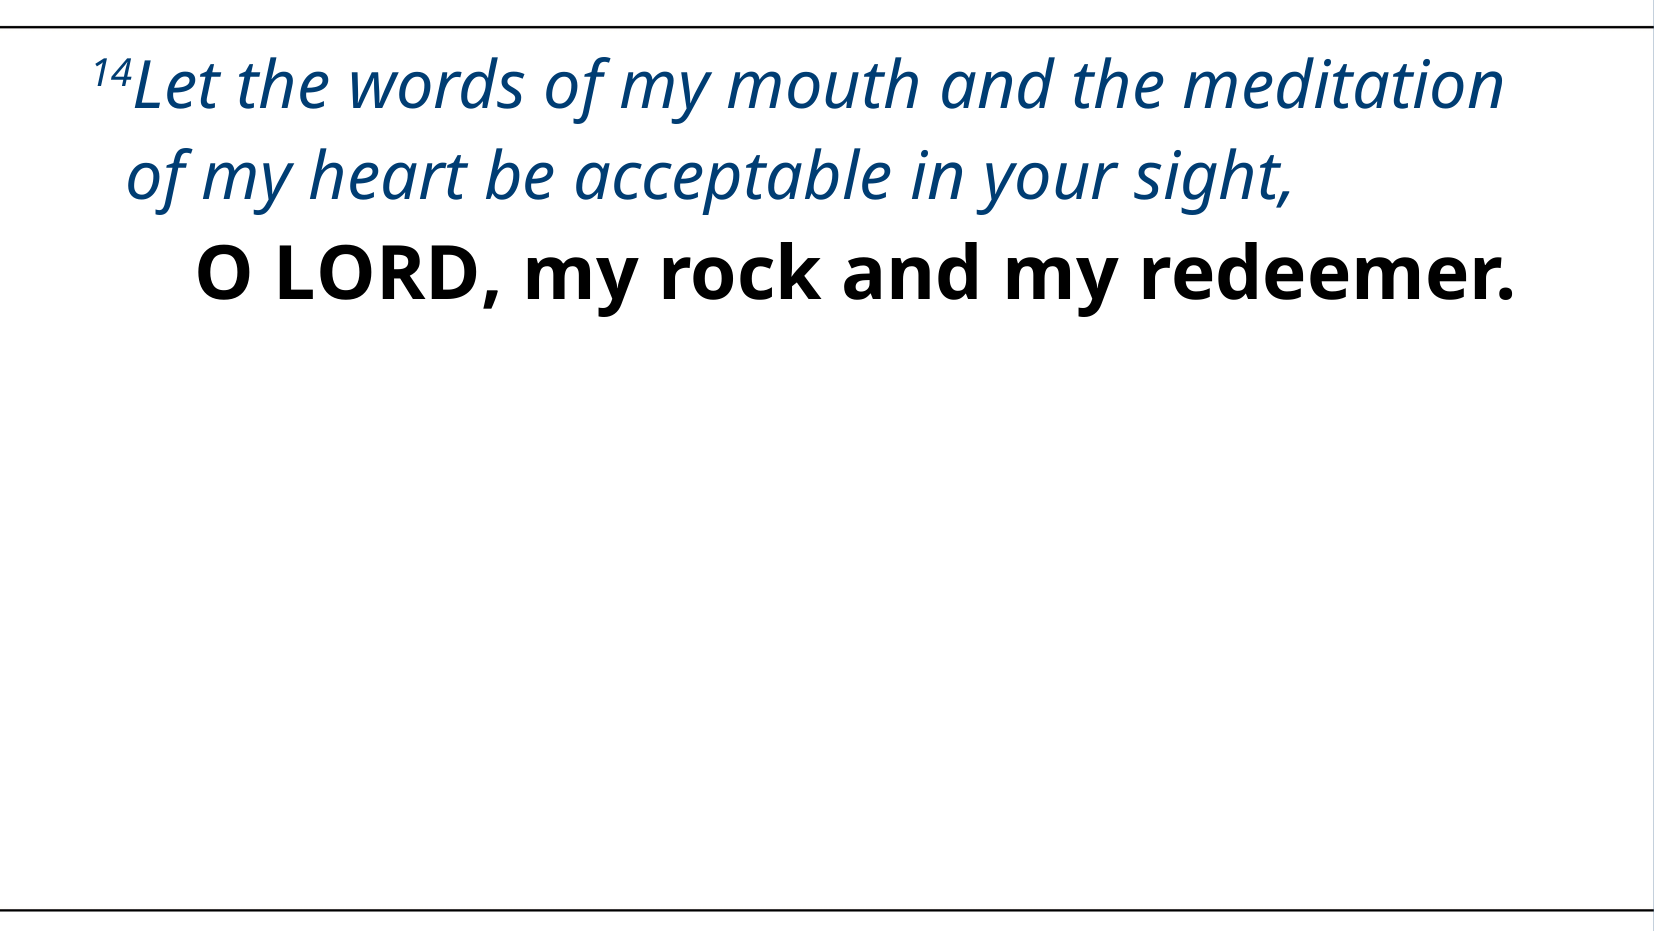

14Let the words of my mouth and the meditation
 of my heart be acceptable in your sight,
 O LORD, my rock and my redeemer.